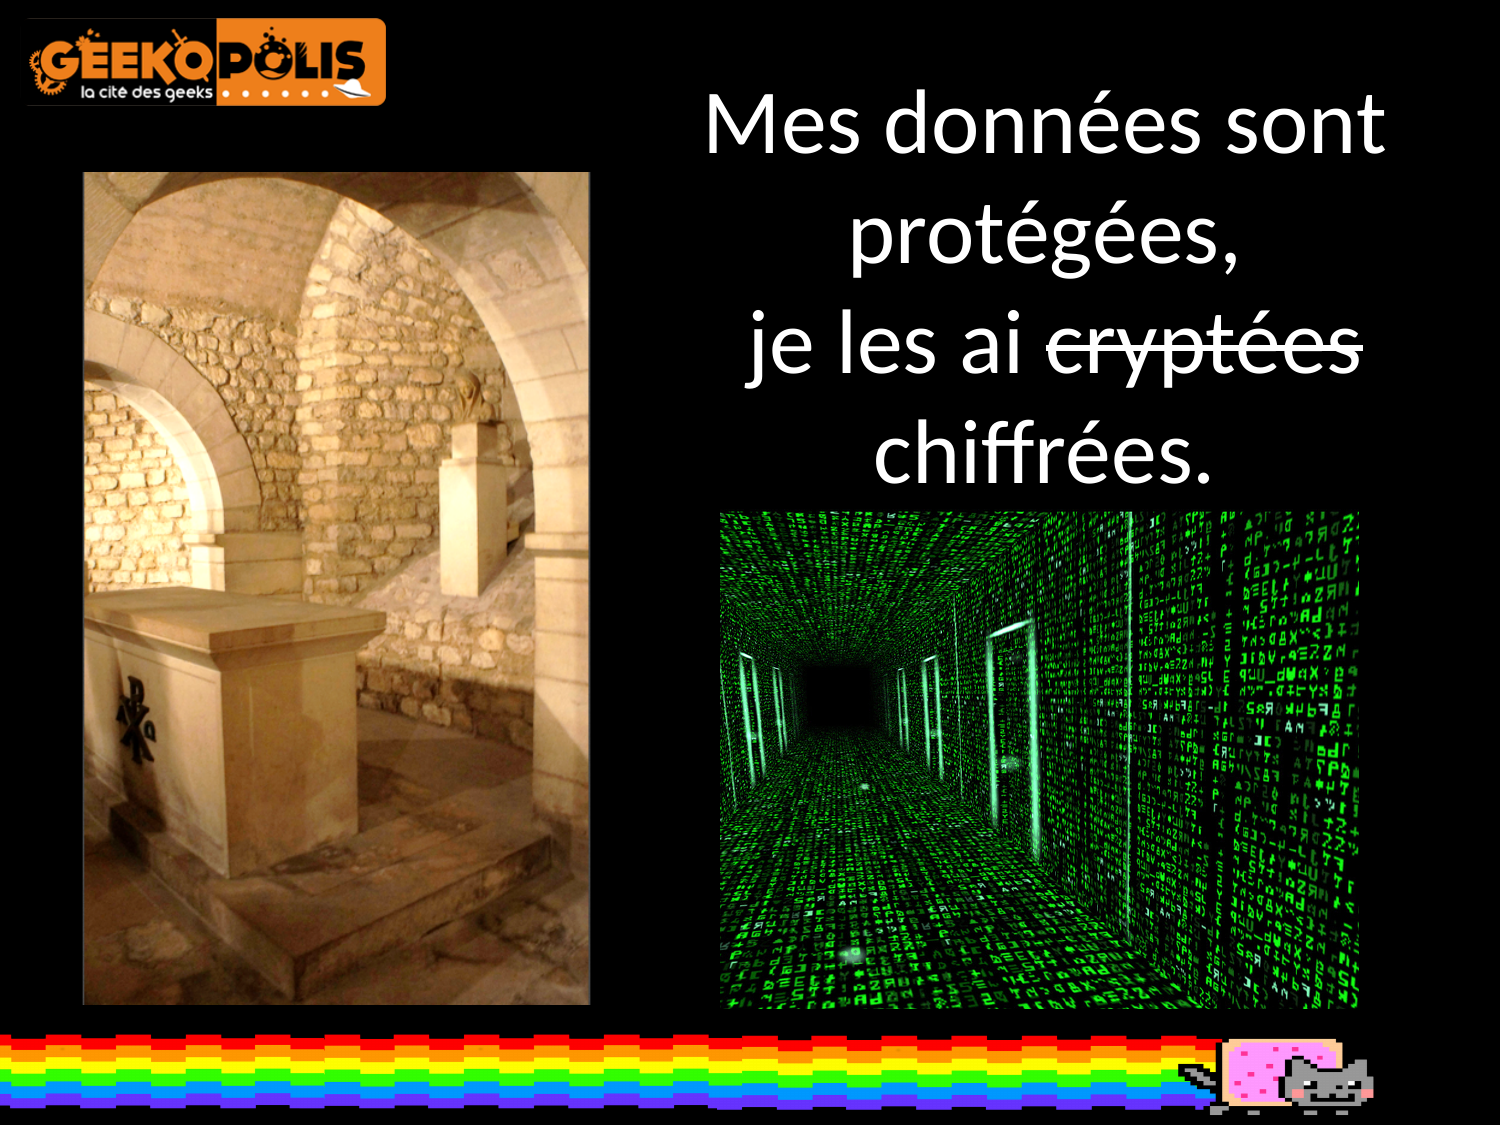

Mes données sont protégées,
 je les ai cryptées chiffrées.